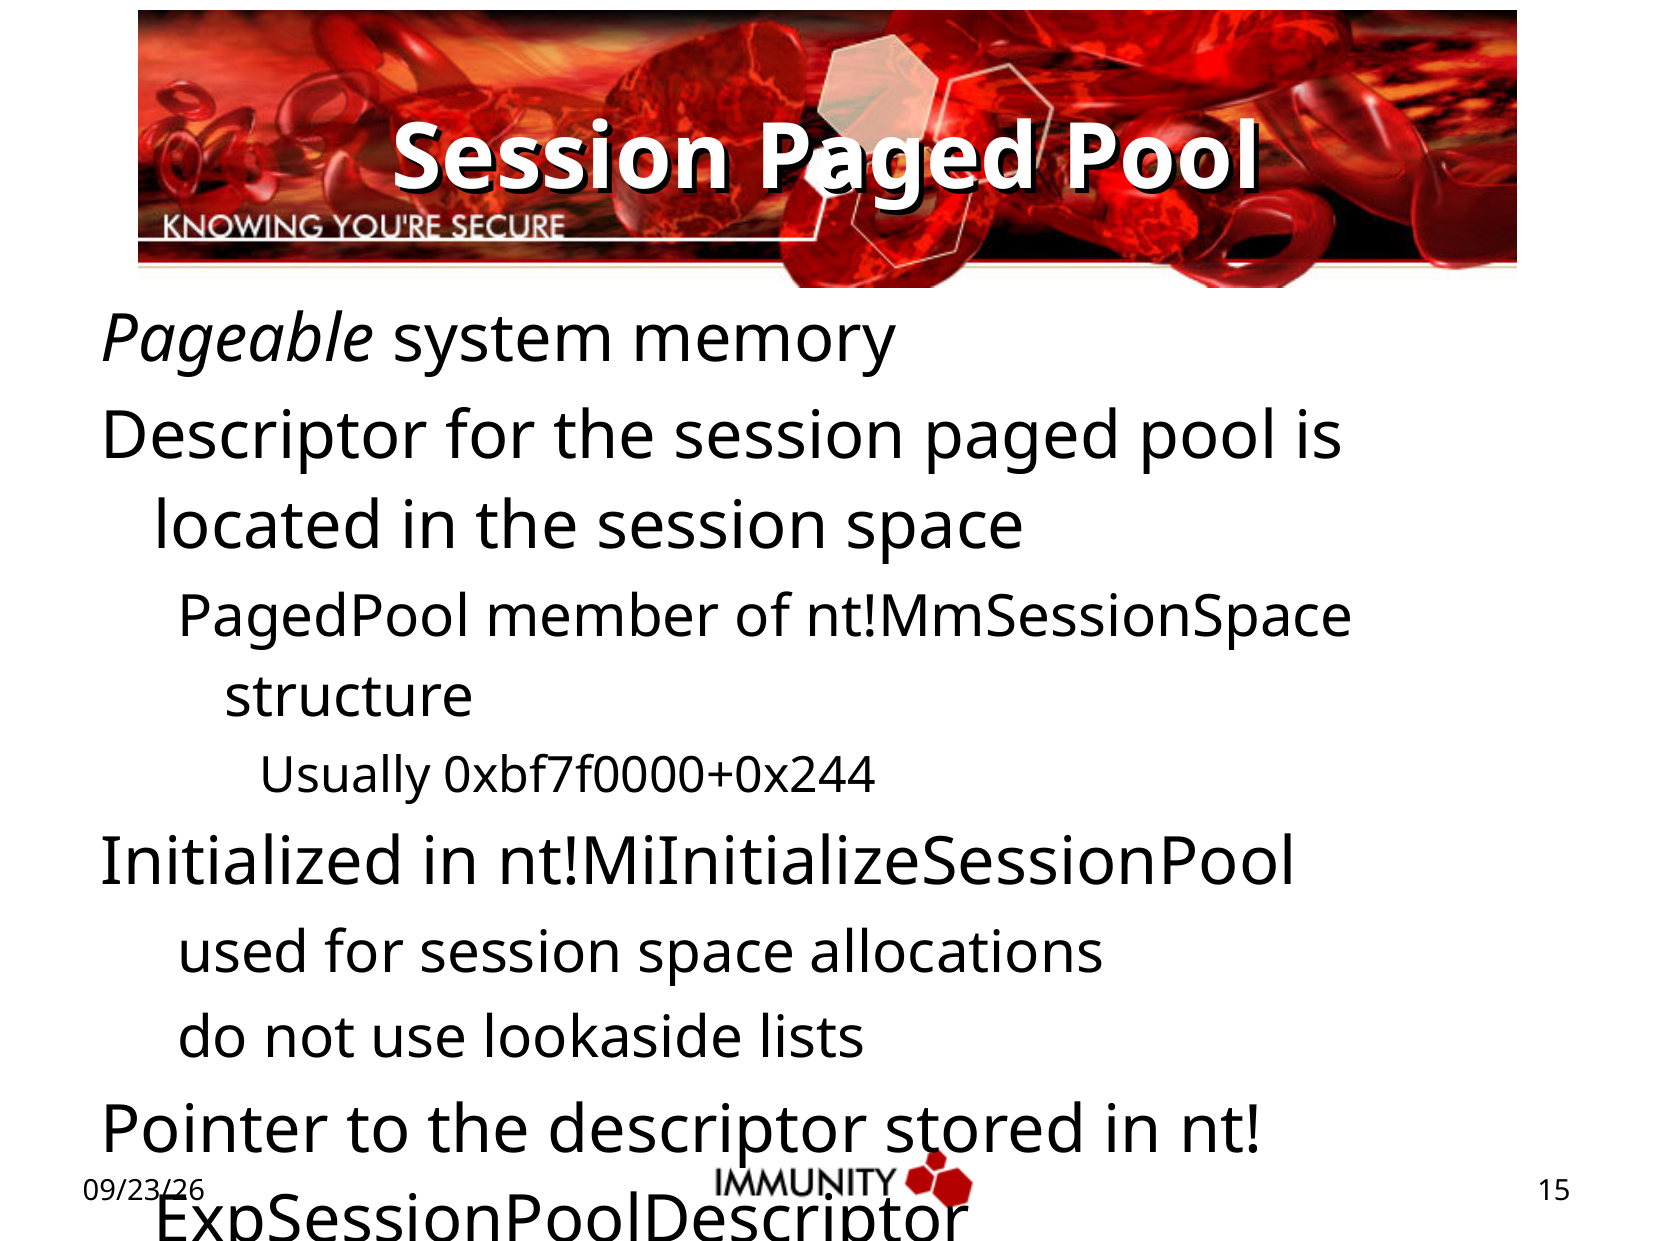

# Session Paged Pool
Pageable system memory
Descriptor for the session paged pool is located in the session space
PagedPool member of nt!MmSessionSpace structure
Usually 0xbf7f0000+0x244
Initialized in nt!MiInitializeSessionPool
used for session space allocations
do not use lookaside lists
Pointer to the descriptor stored in nt!ExpSessionPoolDescriptor
15